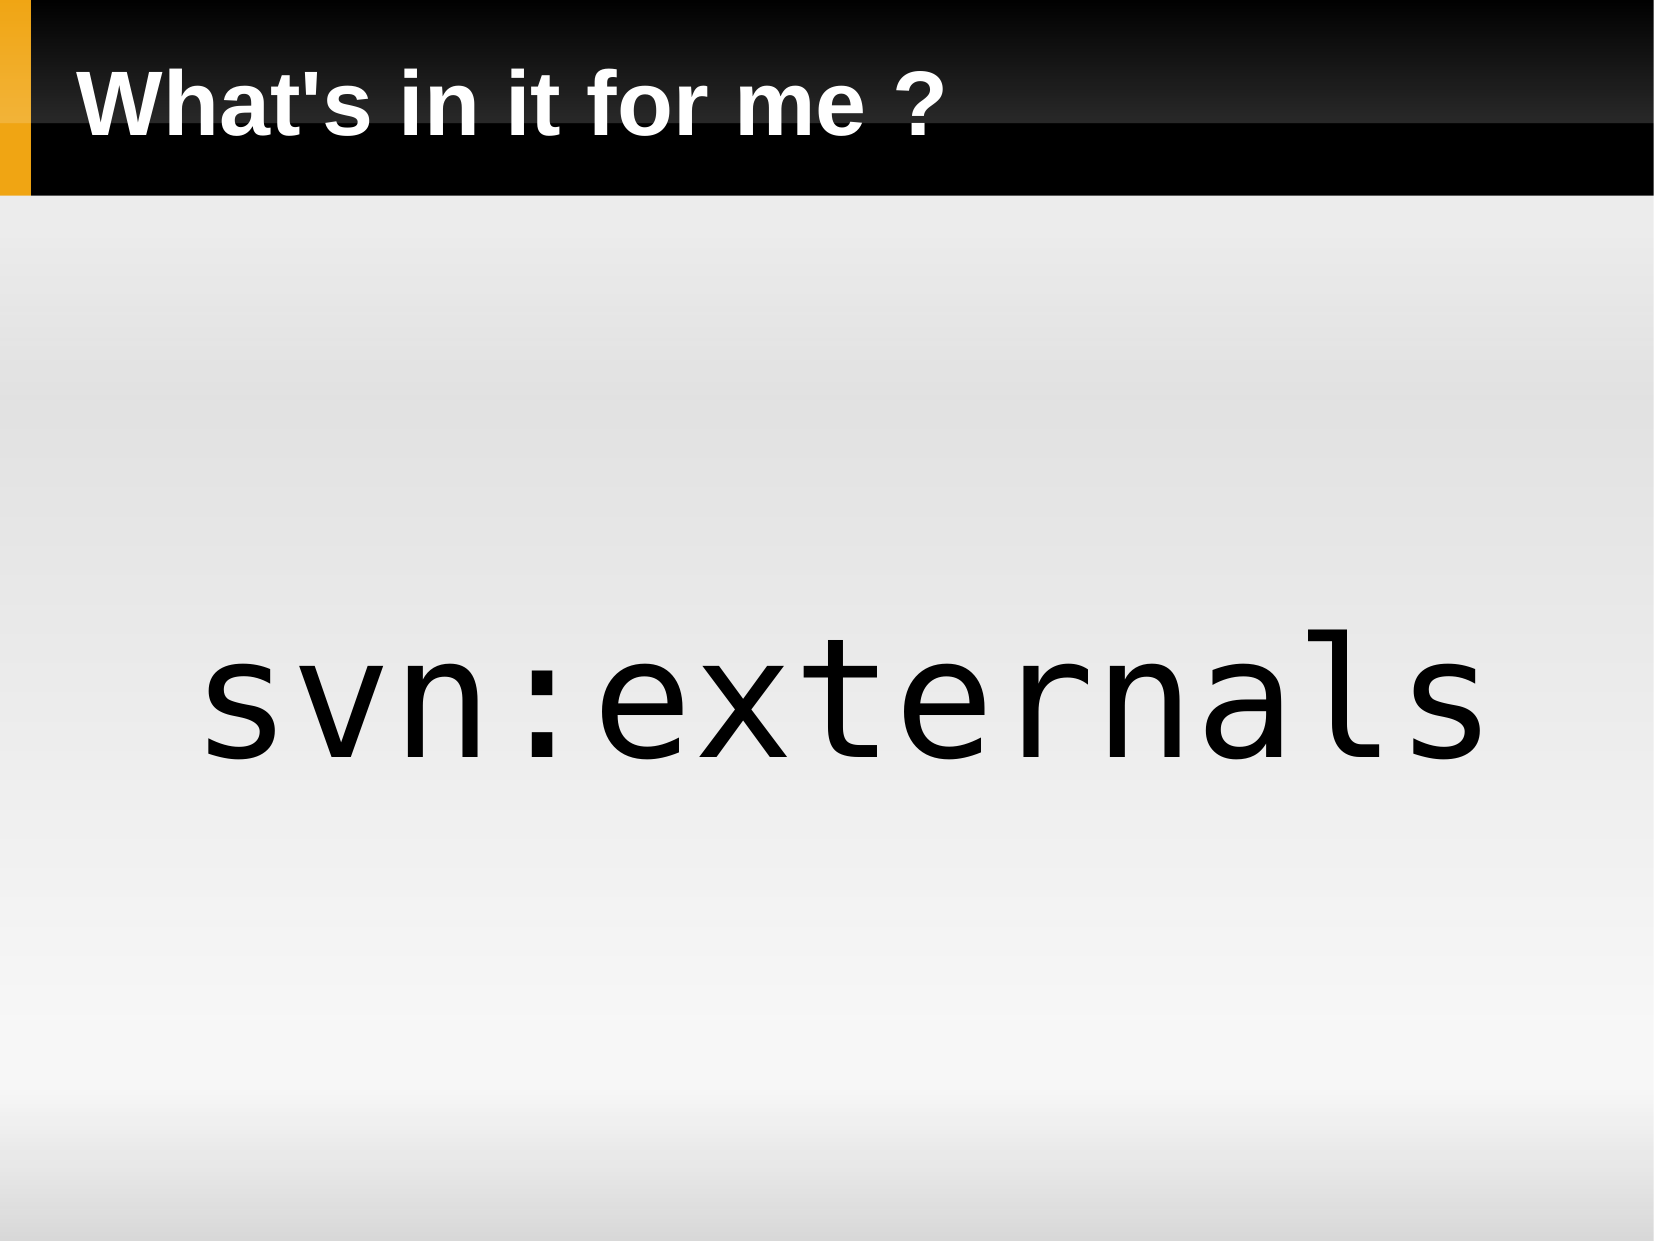

# What's in it for me ?
svn:externals